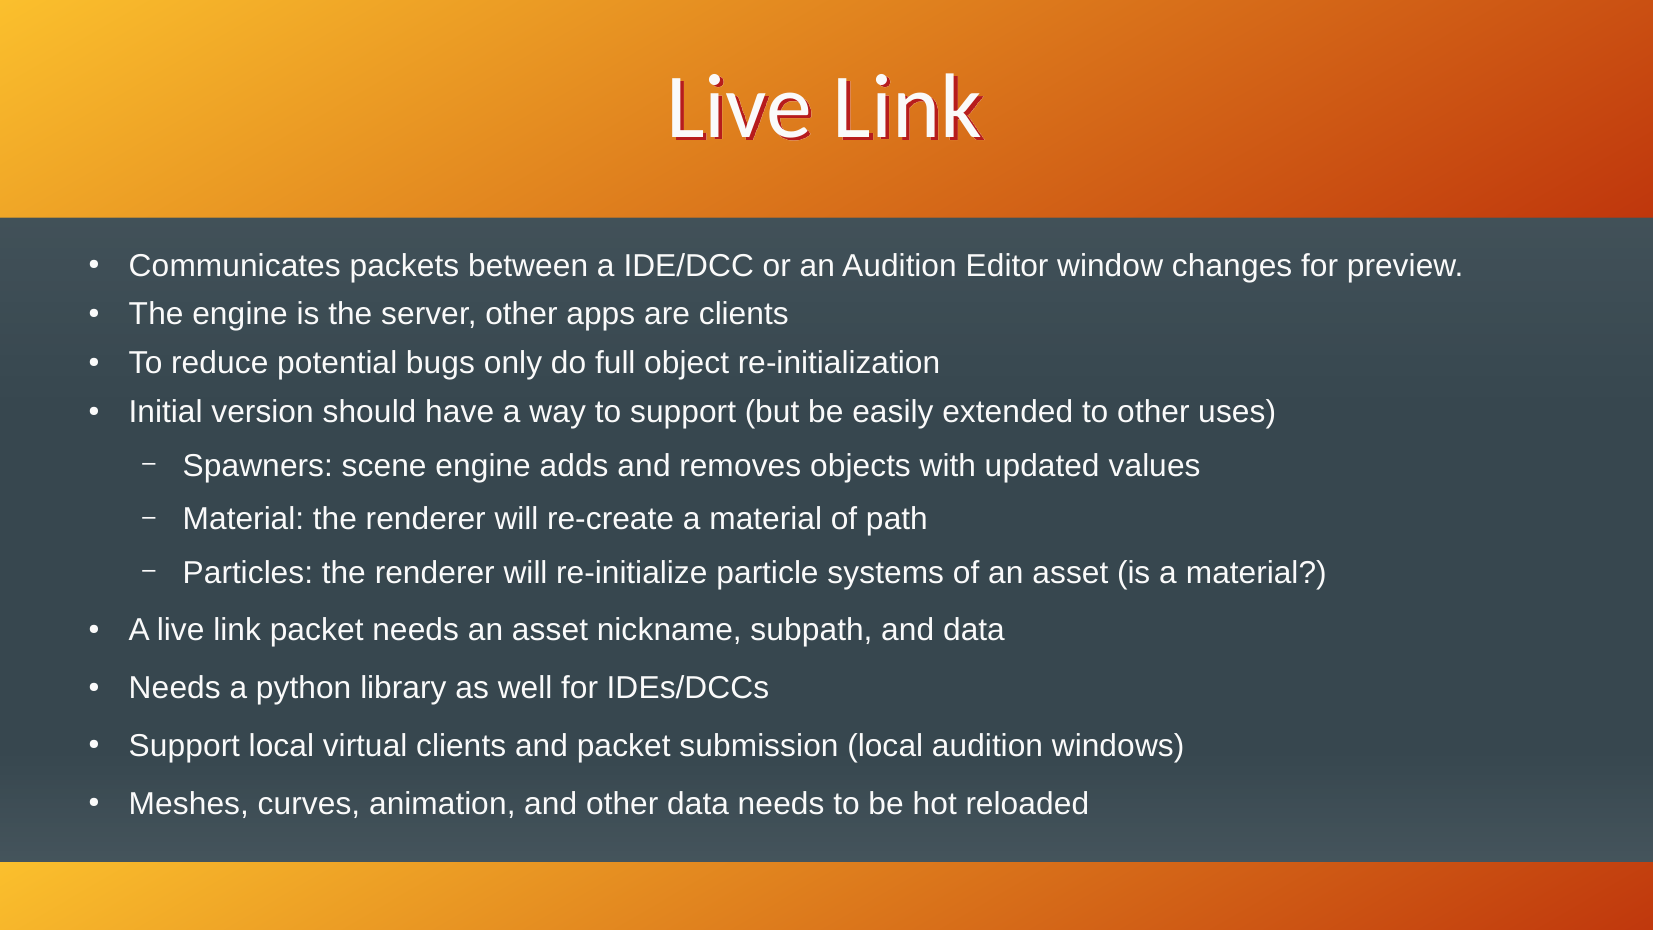

# Live Link
Communicates packets between a IDE/DCC or an Audition Editor window changes for preview.
The engine is the server, other apps are clients
To reduce potential bugs only do full object re-initialization
Initial version should have a way to support (but be easily extended to other uses)
Spawners: scene engine adds and removes objects with updated values
Material: the renderer will re-create a material of path
Particles: the renderer will re-initialize particle systems of an asset (is a material?)
A live link packet needs an asset nickname, subpath, and data
Needs a python library as well for IDEs/DCCs
Support local virtual clients and packet submission (local audition windows)
Meshes, curves, animation, and other data needs to be hot reloaded